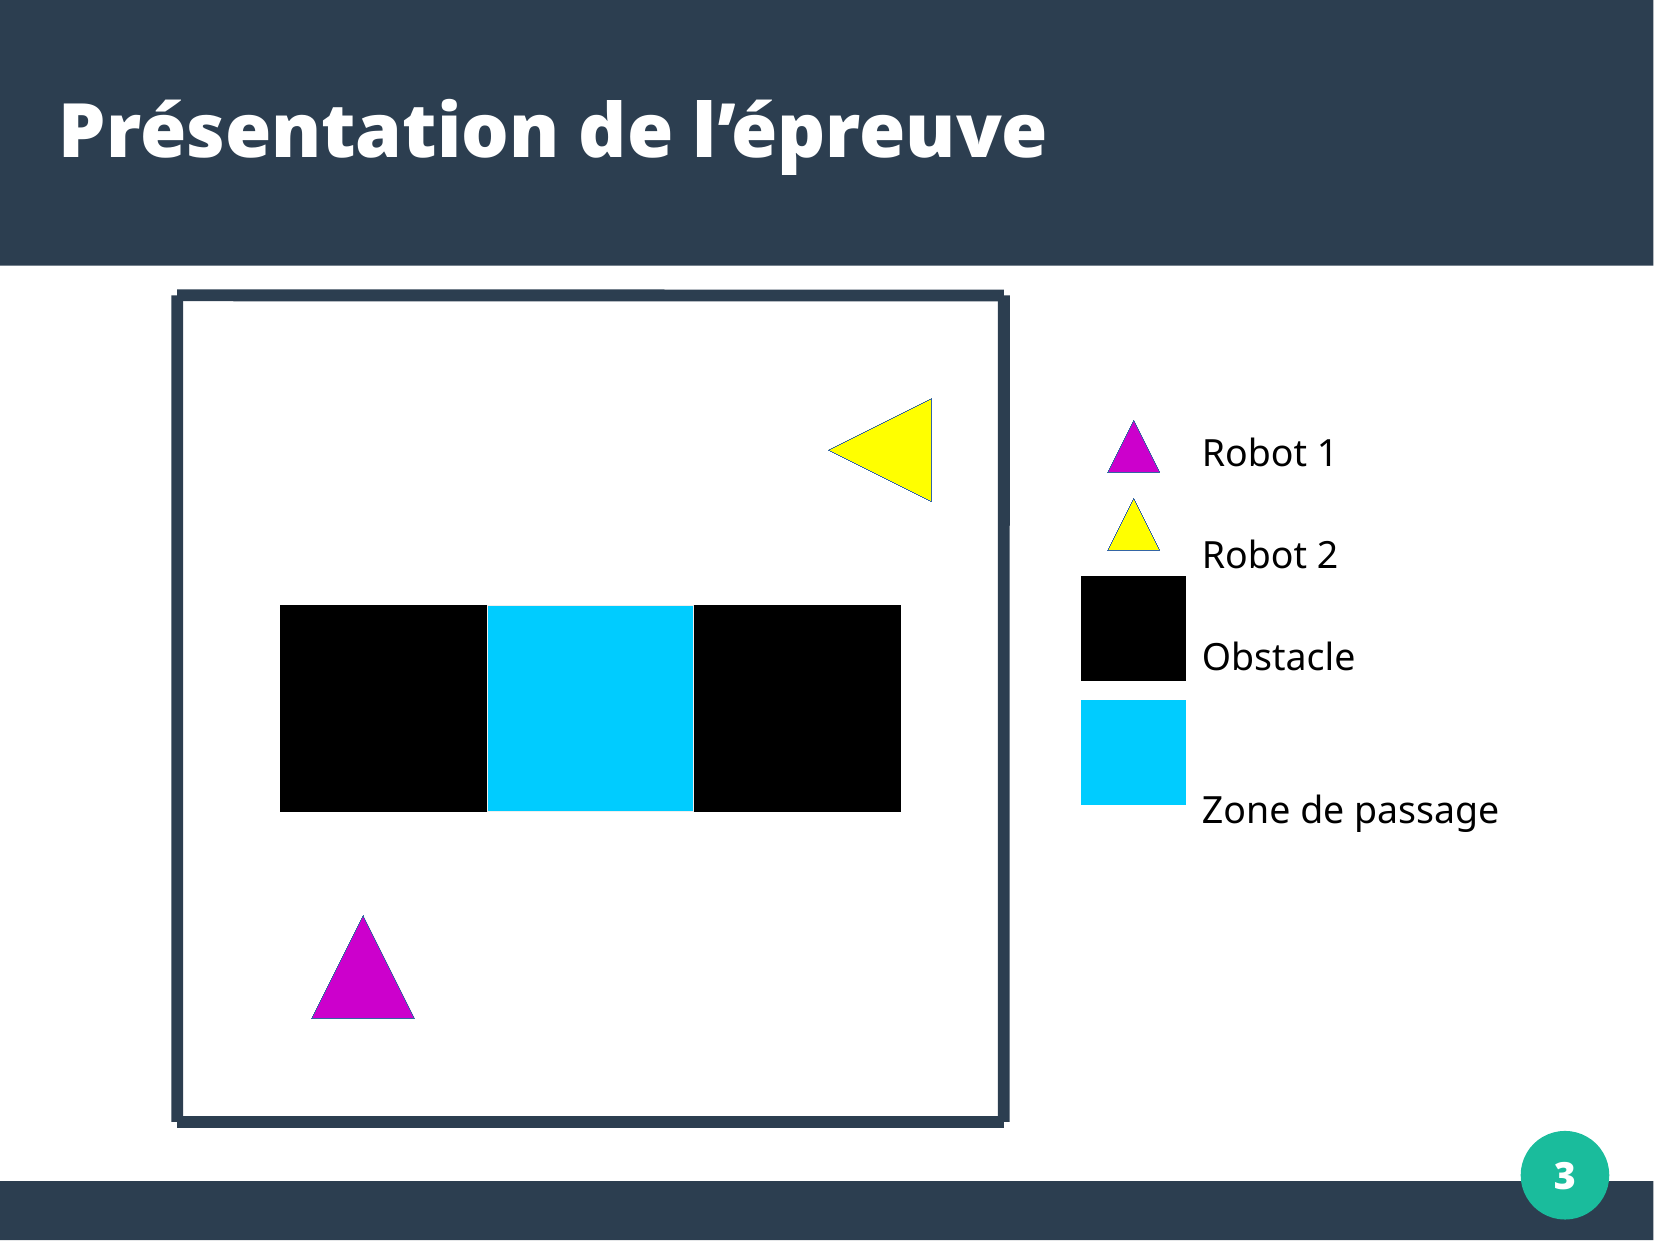

# Présentation de l’épreuve
Robot 1
Robot 2
Obstacle
Zone de passage
3